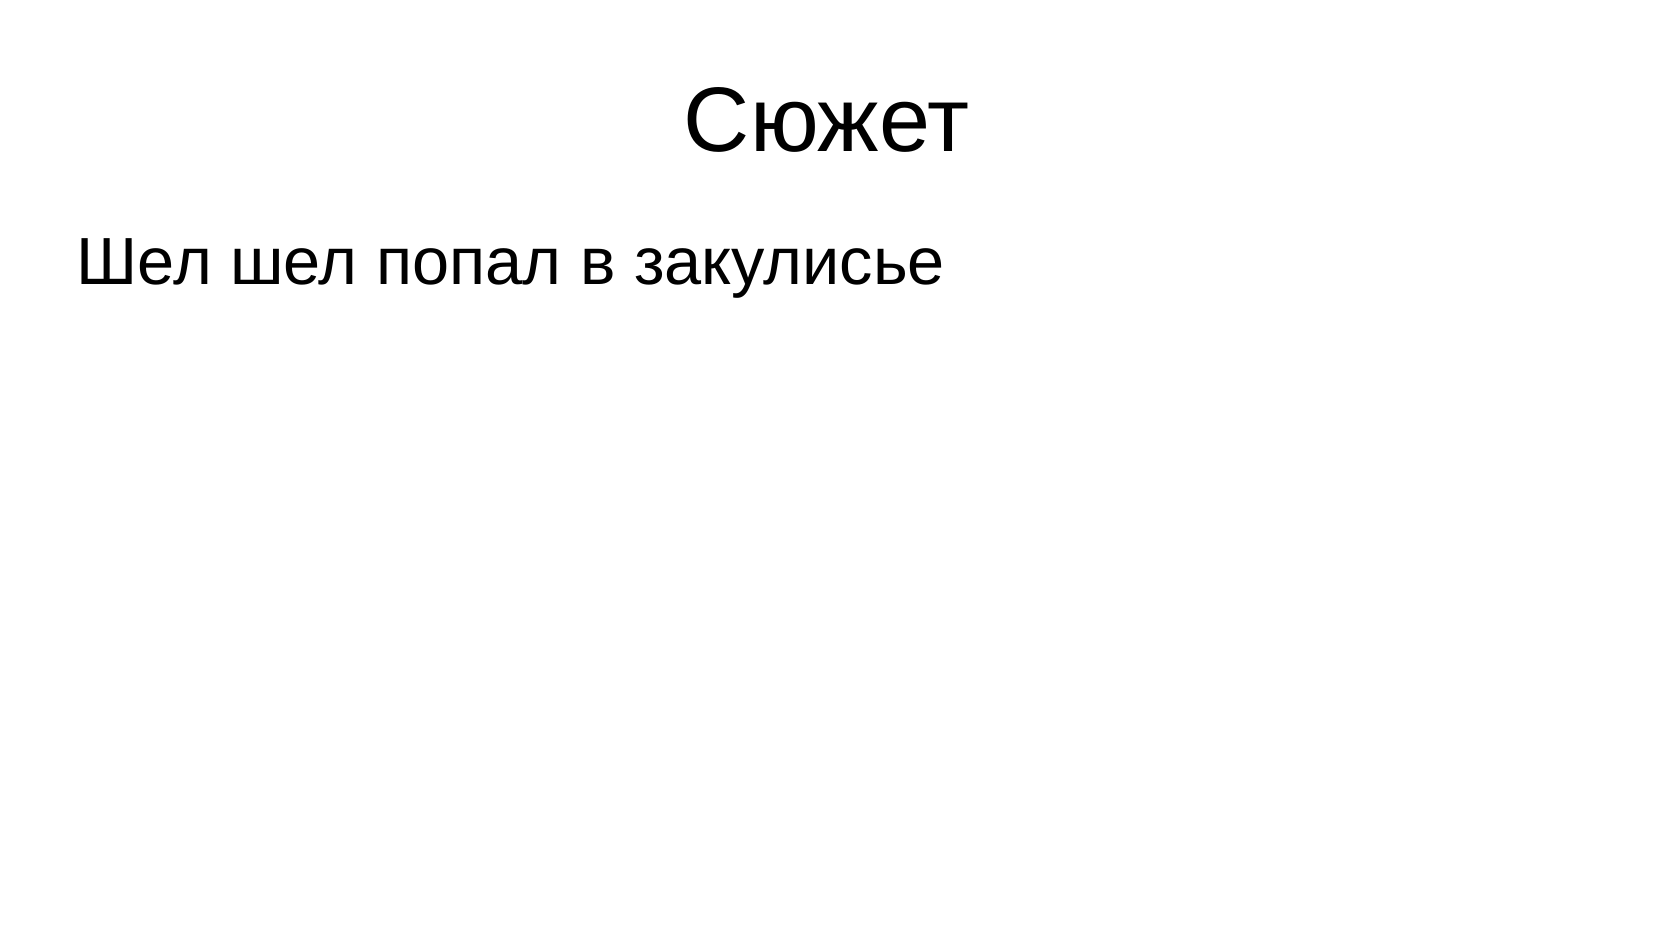

# Сюжет
Шел шел попал в закулисье